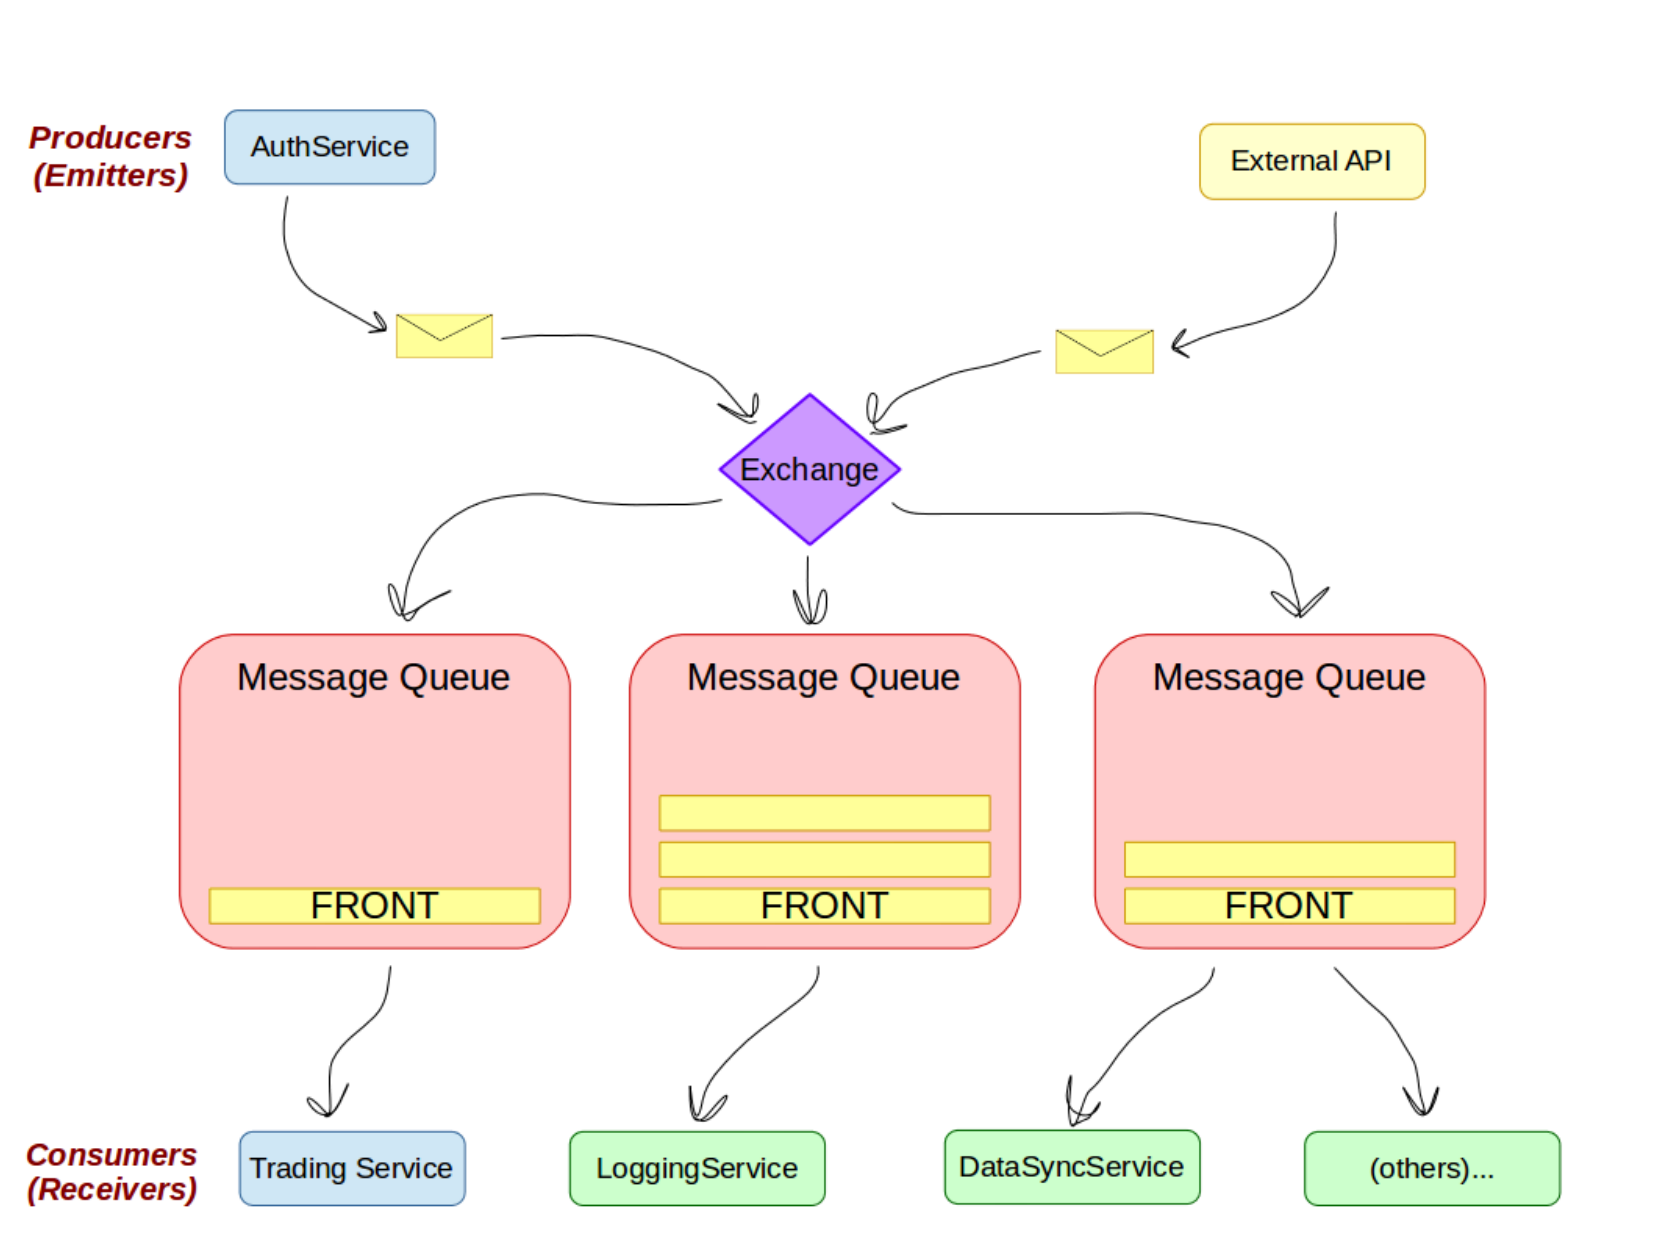

AuthService
Producers
(Emitters)
External API
Exchange
Message Queue
FRONT
Message Queue
FRONT
Message Queue
FRONT
Consumers
(Receivers)
DataSyncService
Trading Service
LoggingService
(others)...